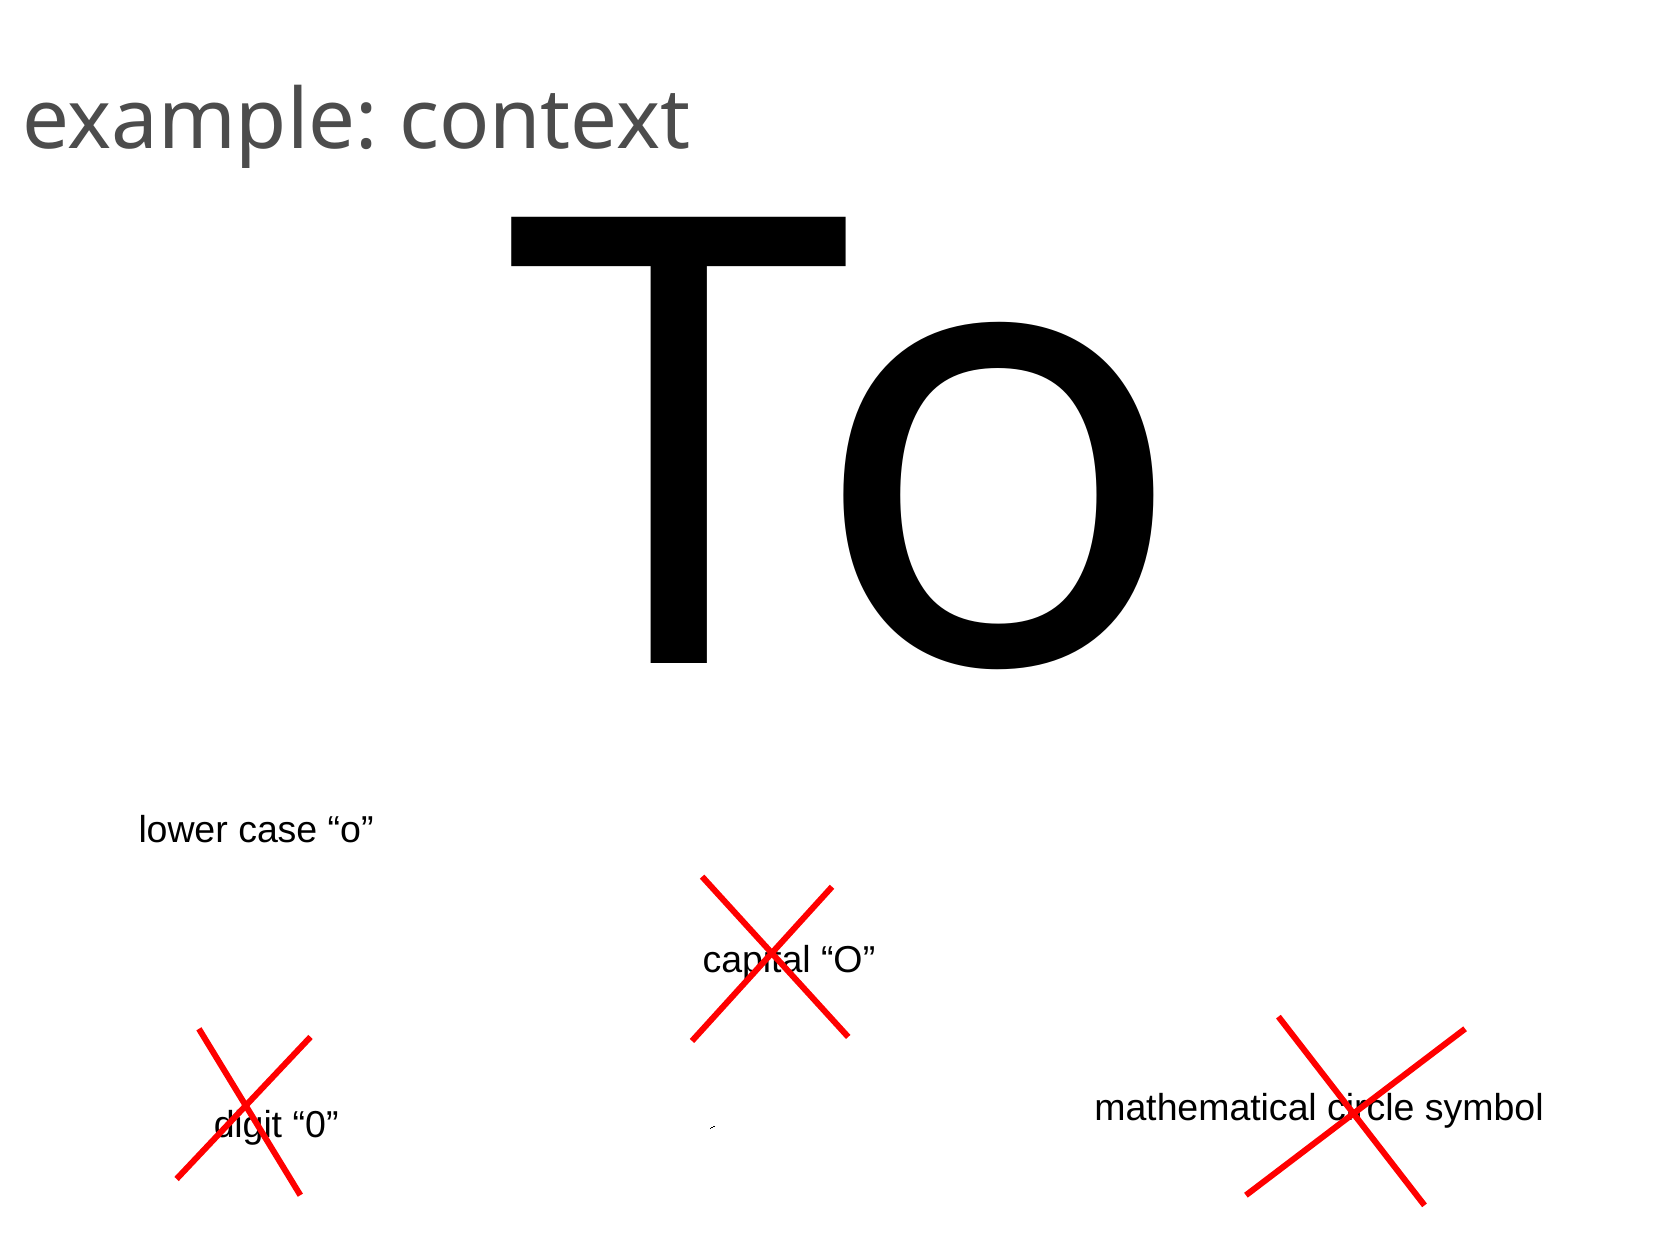

To
# example: context
lower case “o”
capital “O”
mathematical circle symbol
digit “0”